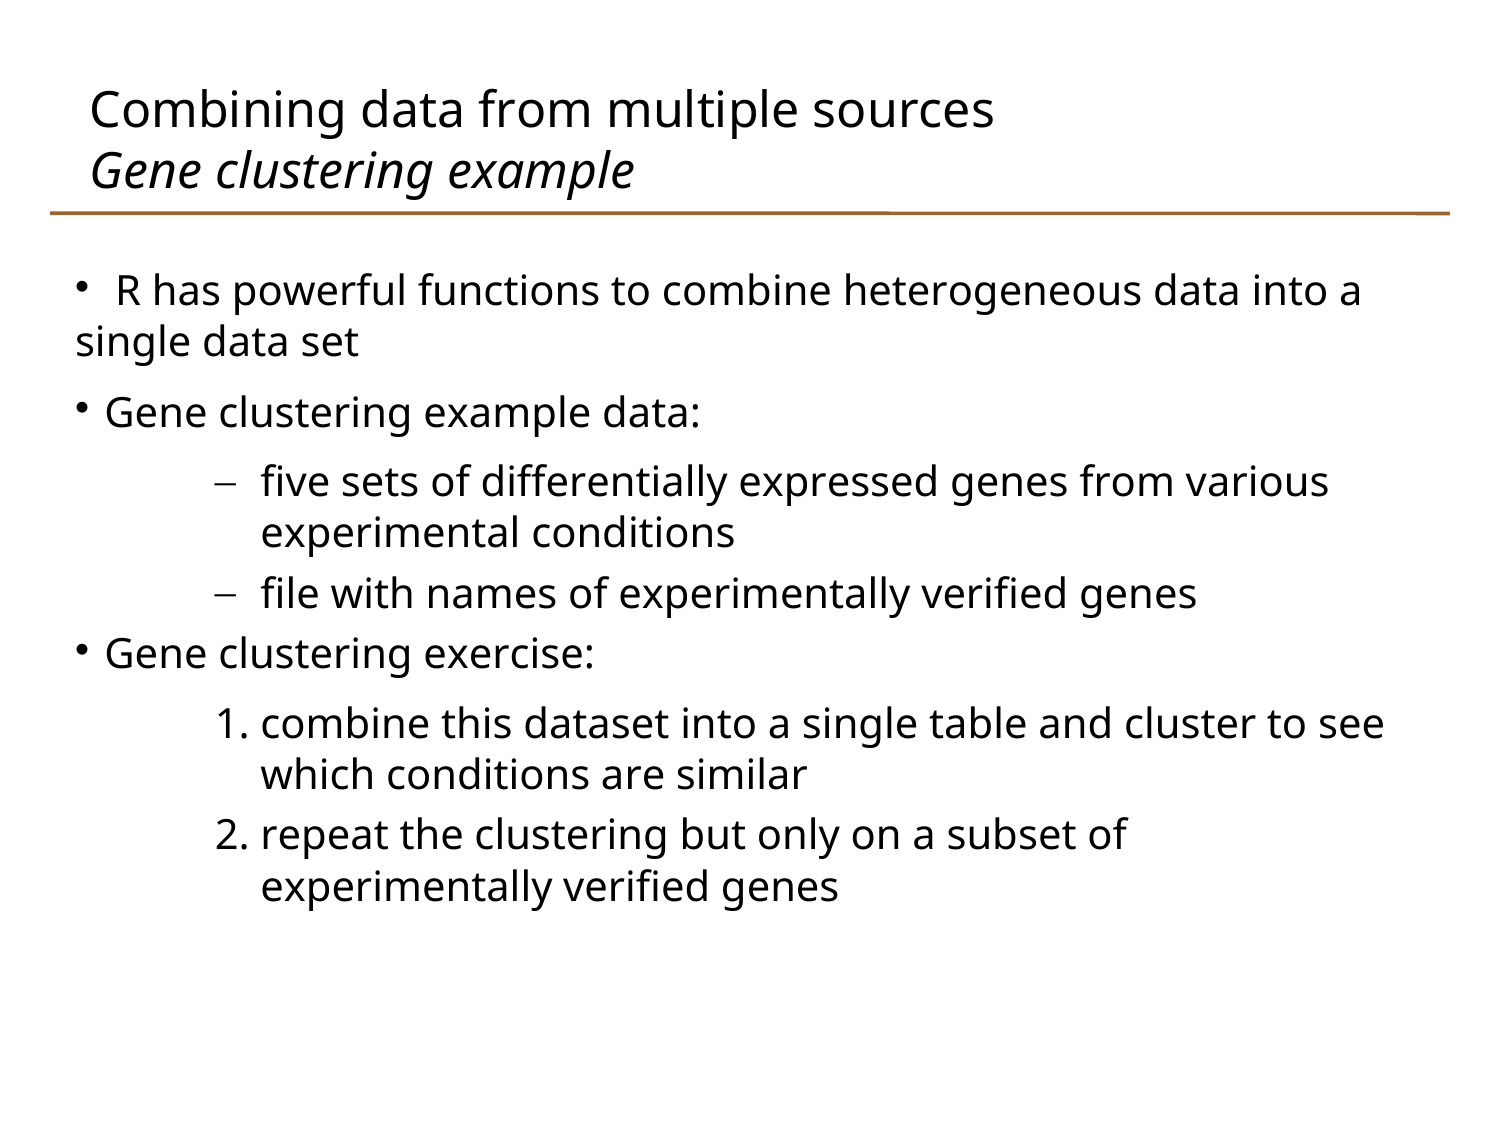

Combining data from multiple sources
Gene clustering example
 R has powerful functions to combine heterogeneous data into a single data set
 Gene clustering example data:
five sets of differentially expressed genes from various experimental conditions
file with names of experimentally verified genes
 Gene clustering exercise:
combine this dataset into a single table and cluster to see which conditions are similar
repeat the clustering but only on a subset of experimentally verified genes